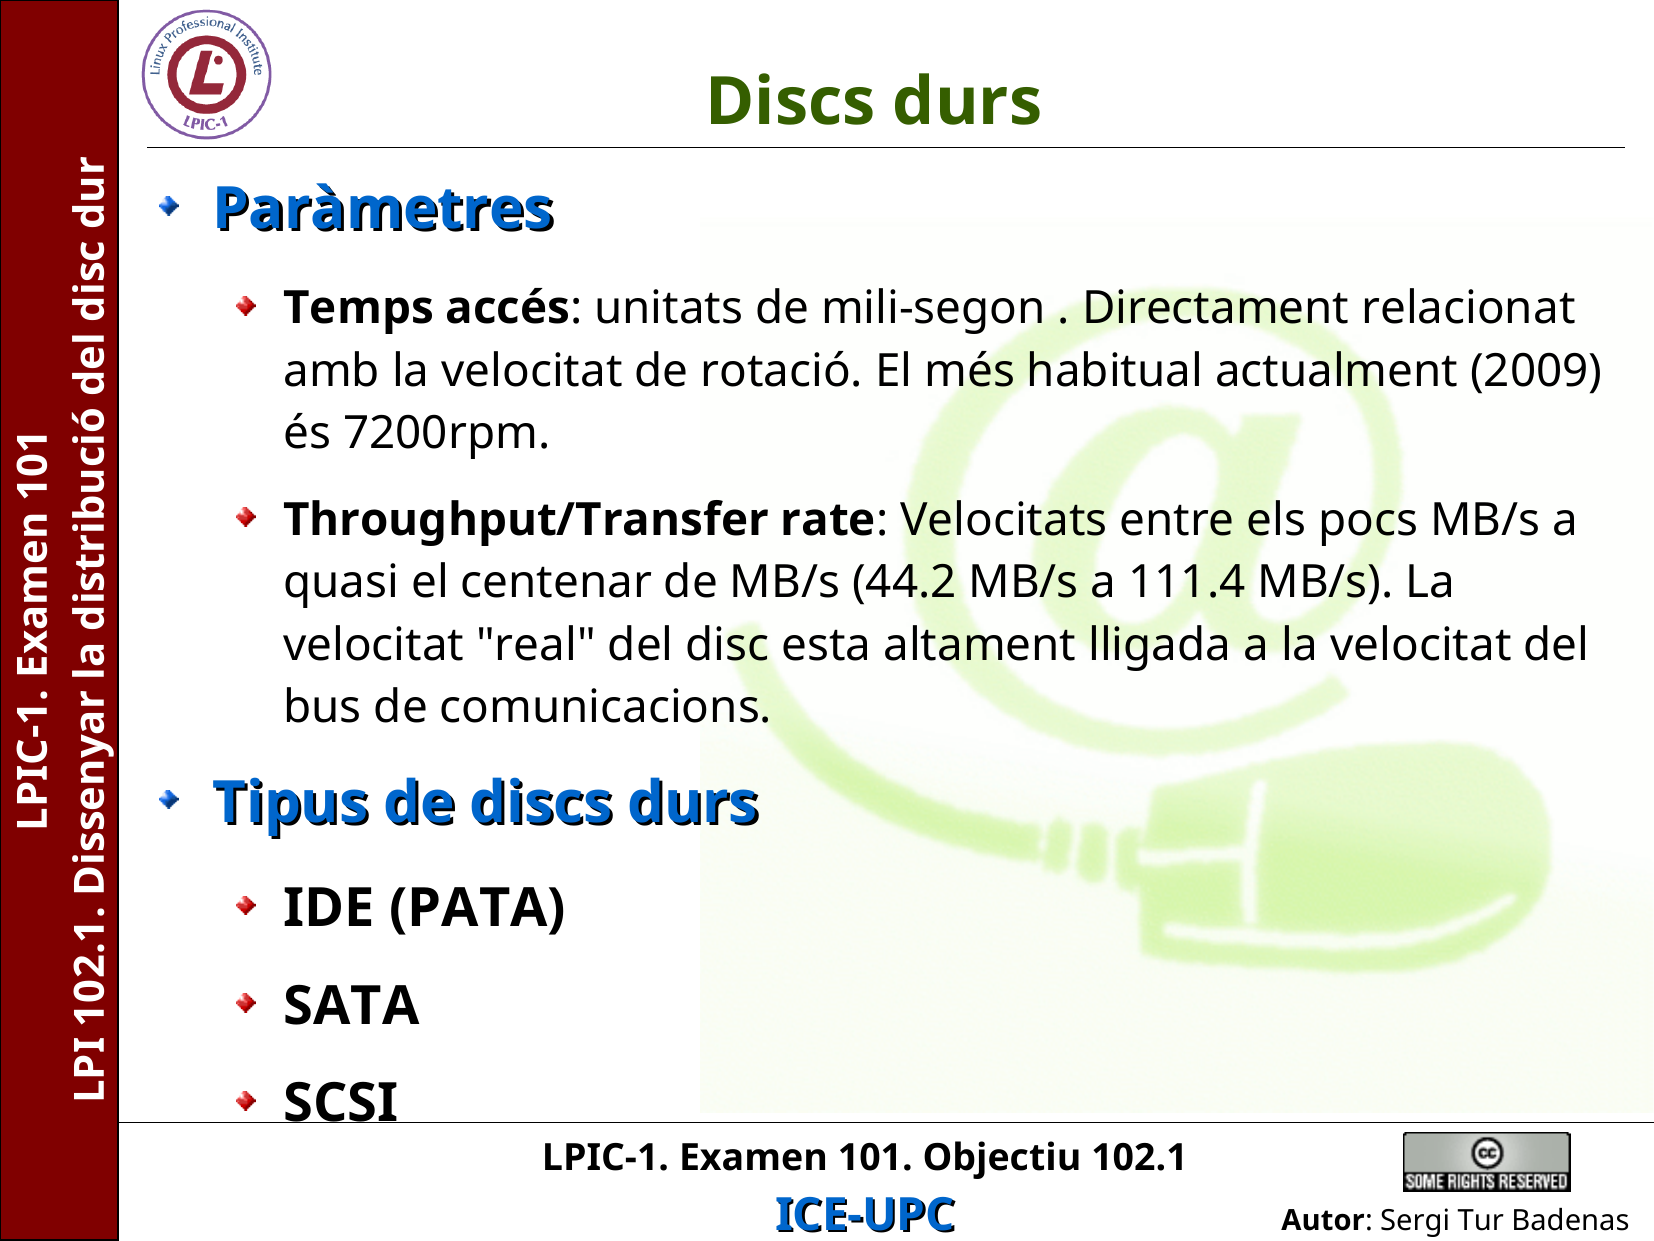

# Discs durs
Paràmetres
Temps accés: unitats de mili-segon . Directament relacionat amb la velocitat de rotació. El més habitual actualment (2009) és 7200rpm.
Throughput/Transfer rate: Velocitats entre els pocs MB/s a quasi el centenar de MB/s (44.2 MB/s a 111.4 MB/s). La velocitat "real" del disc esta altament lligada a la velocitat del bus de comunicacions.
Tipus de discs durs
IDE (PATA)
SATA
SCSI